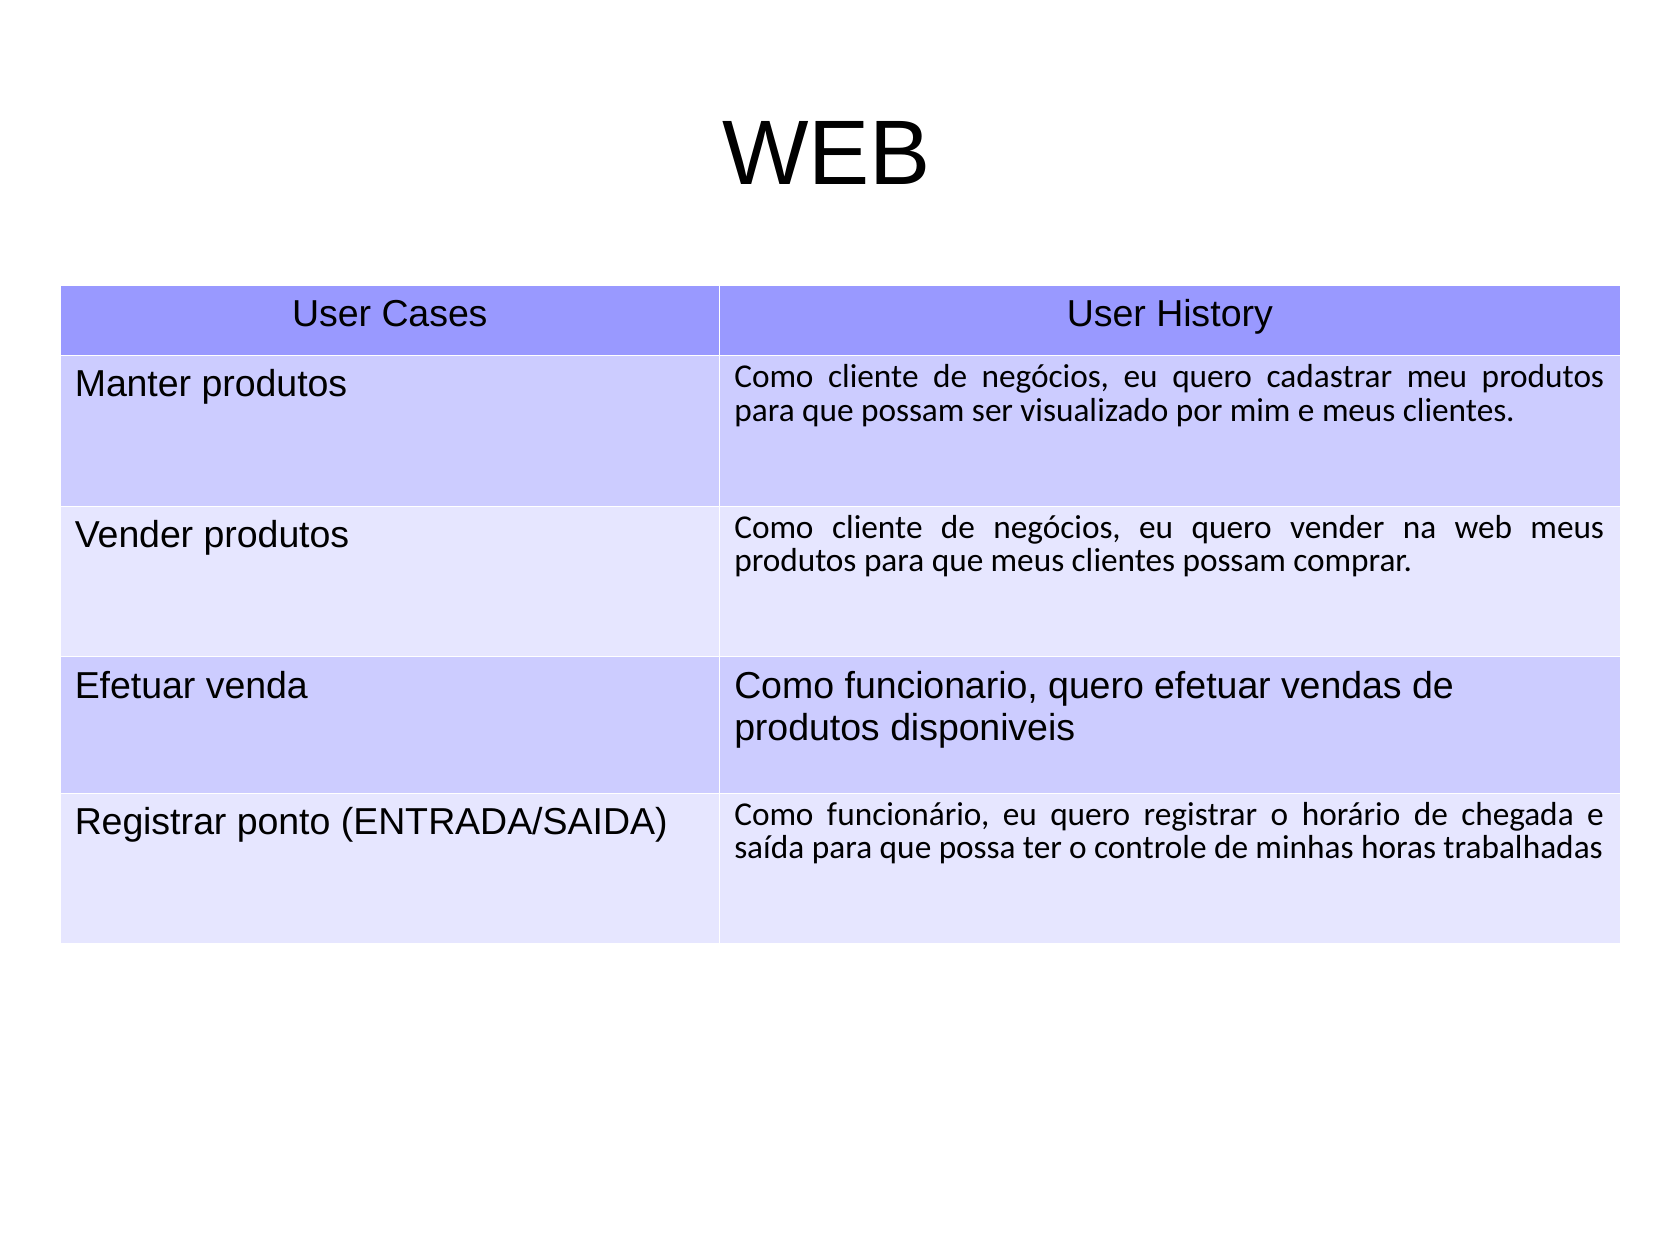

# WEB
| User Cases | User History |
| --- | --- |
| Manter produtos | Como cliente de negócios, eu quero cadastrar meu produtos para que possam ser visualizado por mim e meus clientes. |
| Vender produtos | Como cliente de negócios, eu quero vender na web meus produtos para que meus clientes possam comprar. |
| Efetuar venda | Como funcionario, quero efetuar vendas de produtos disponiveis |
| Registrar ponto (ENTRADA/SAIDA) | Como funcionário, eu quero registrar o horário de chegada e saída para que possa ter o controle de minhas horas trabalhadas |